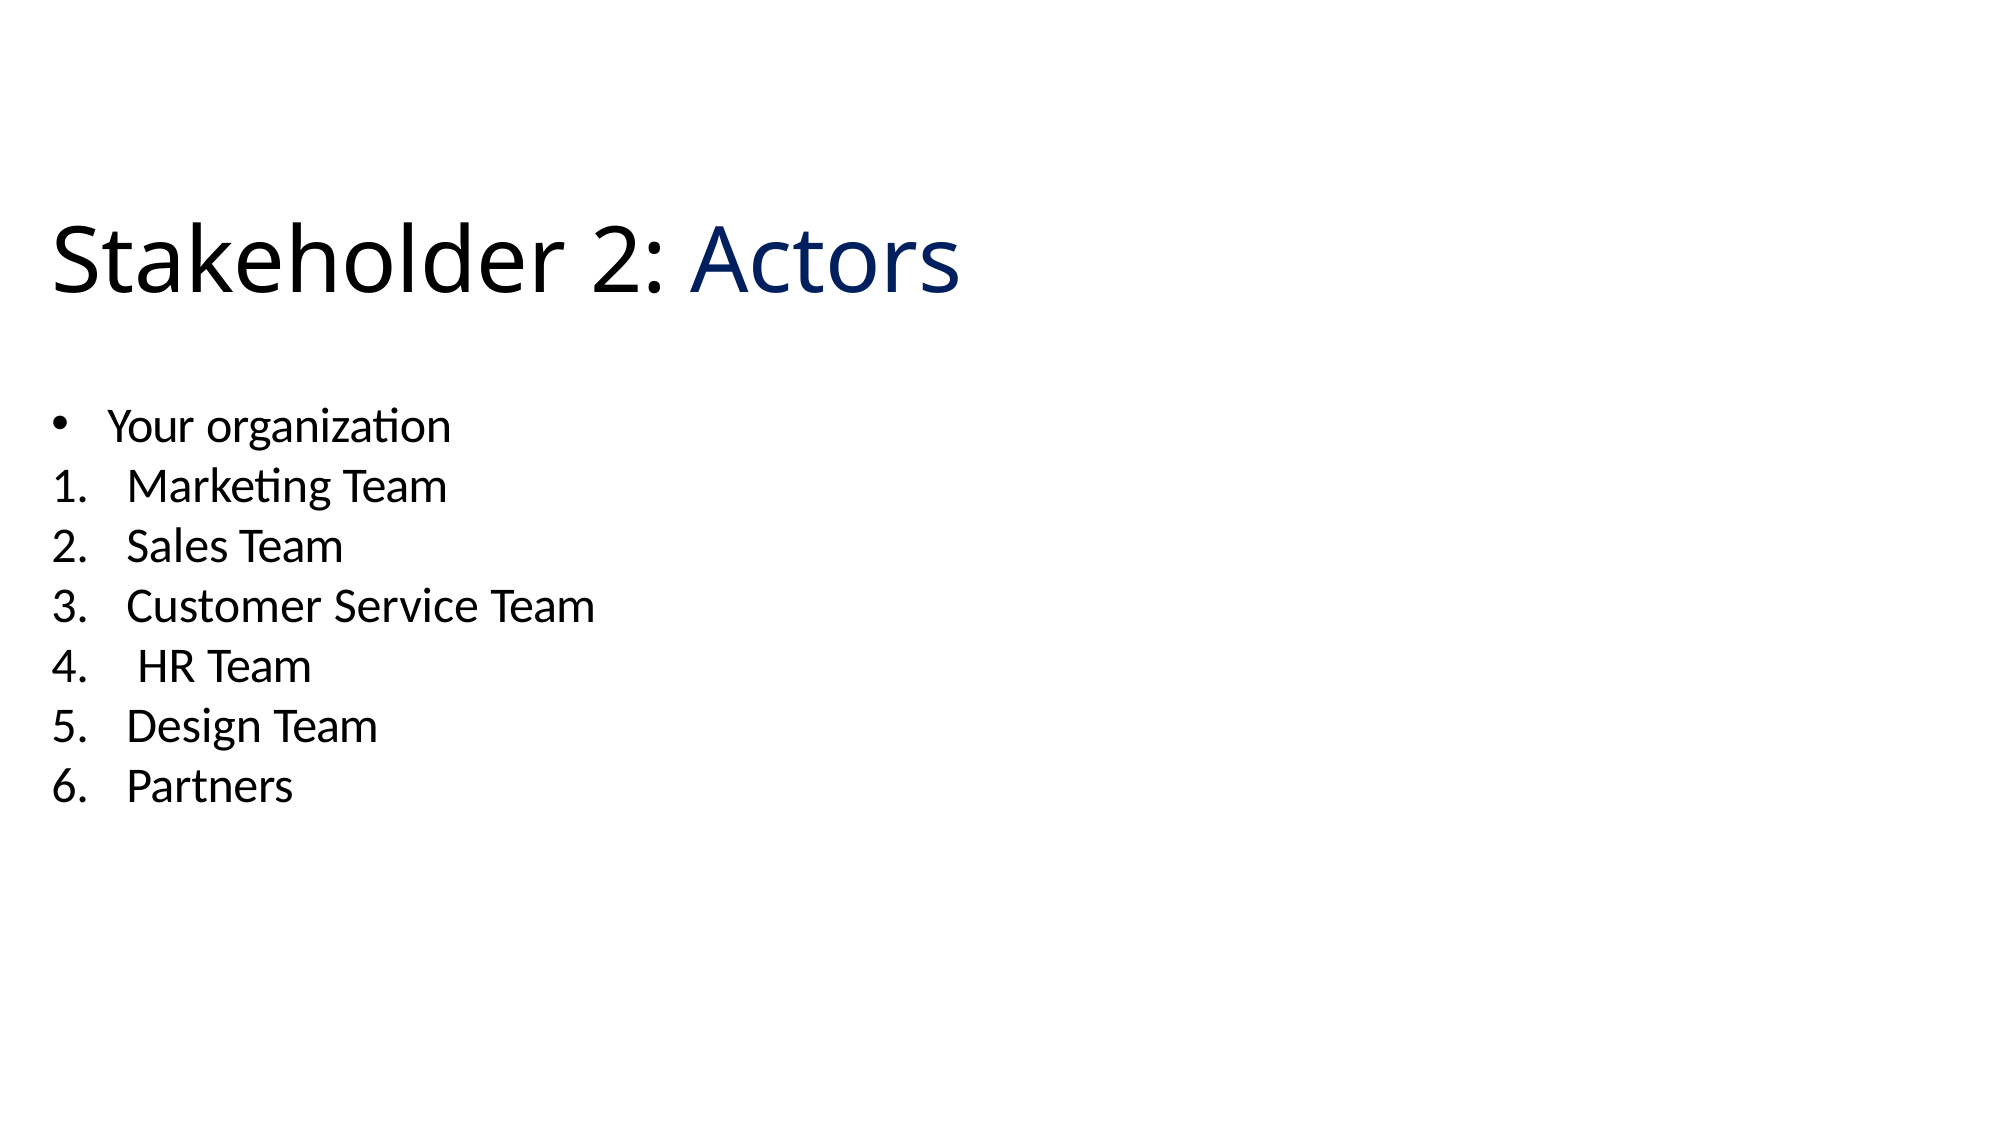

# Stakeholder 2: Actors
Your organization
Marketing Team
Sales Team
Customer Service Team
HR Team
Design Team
Partners